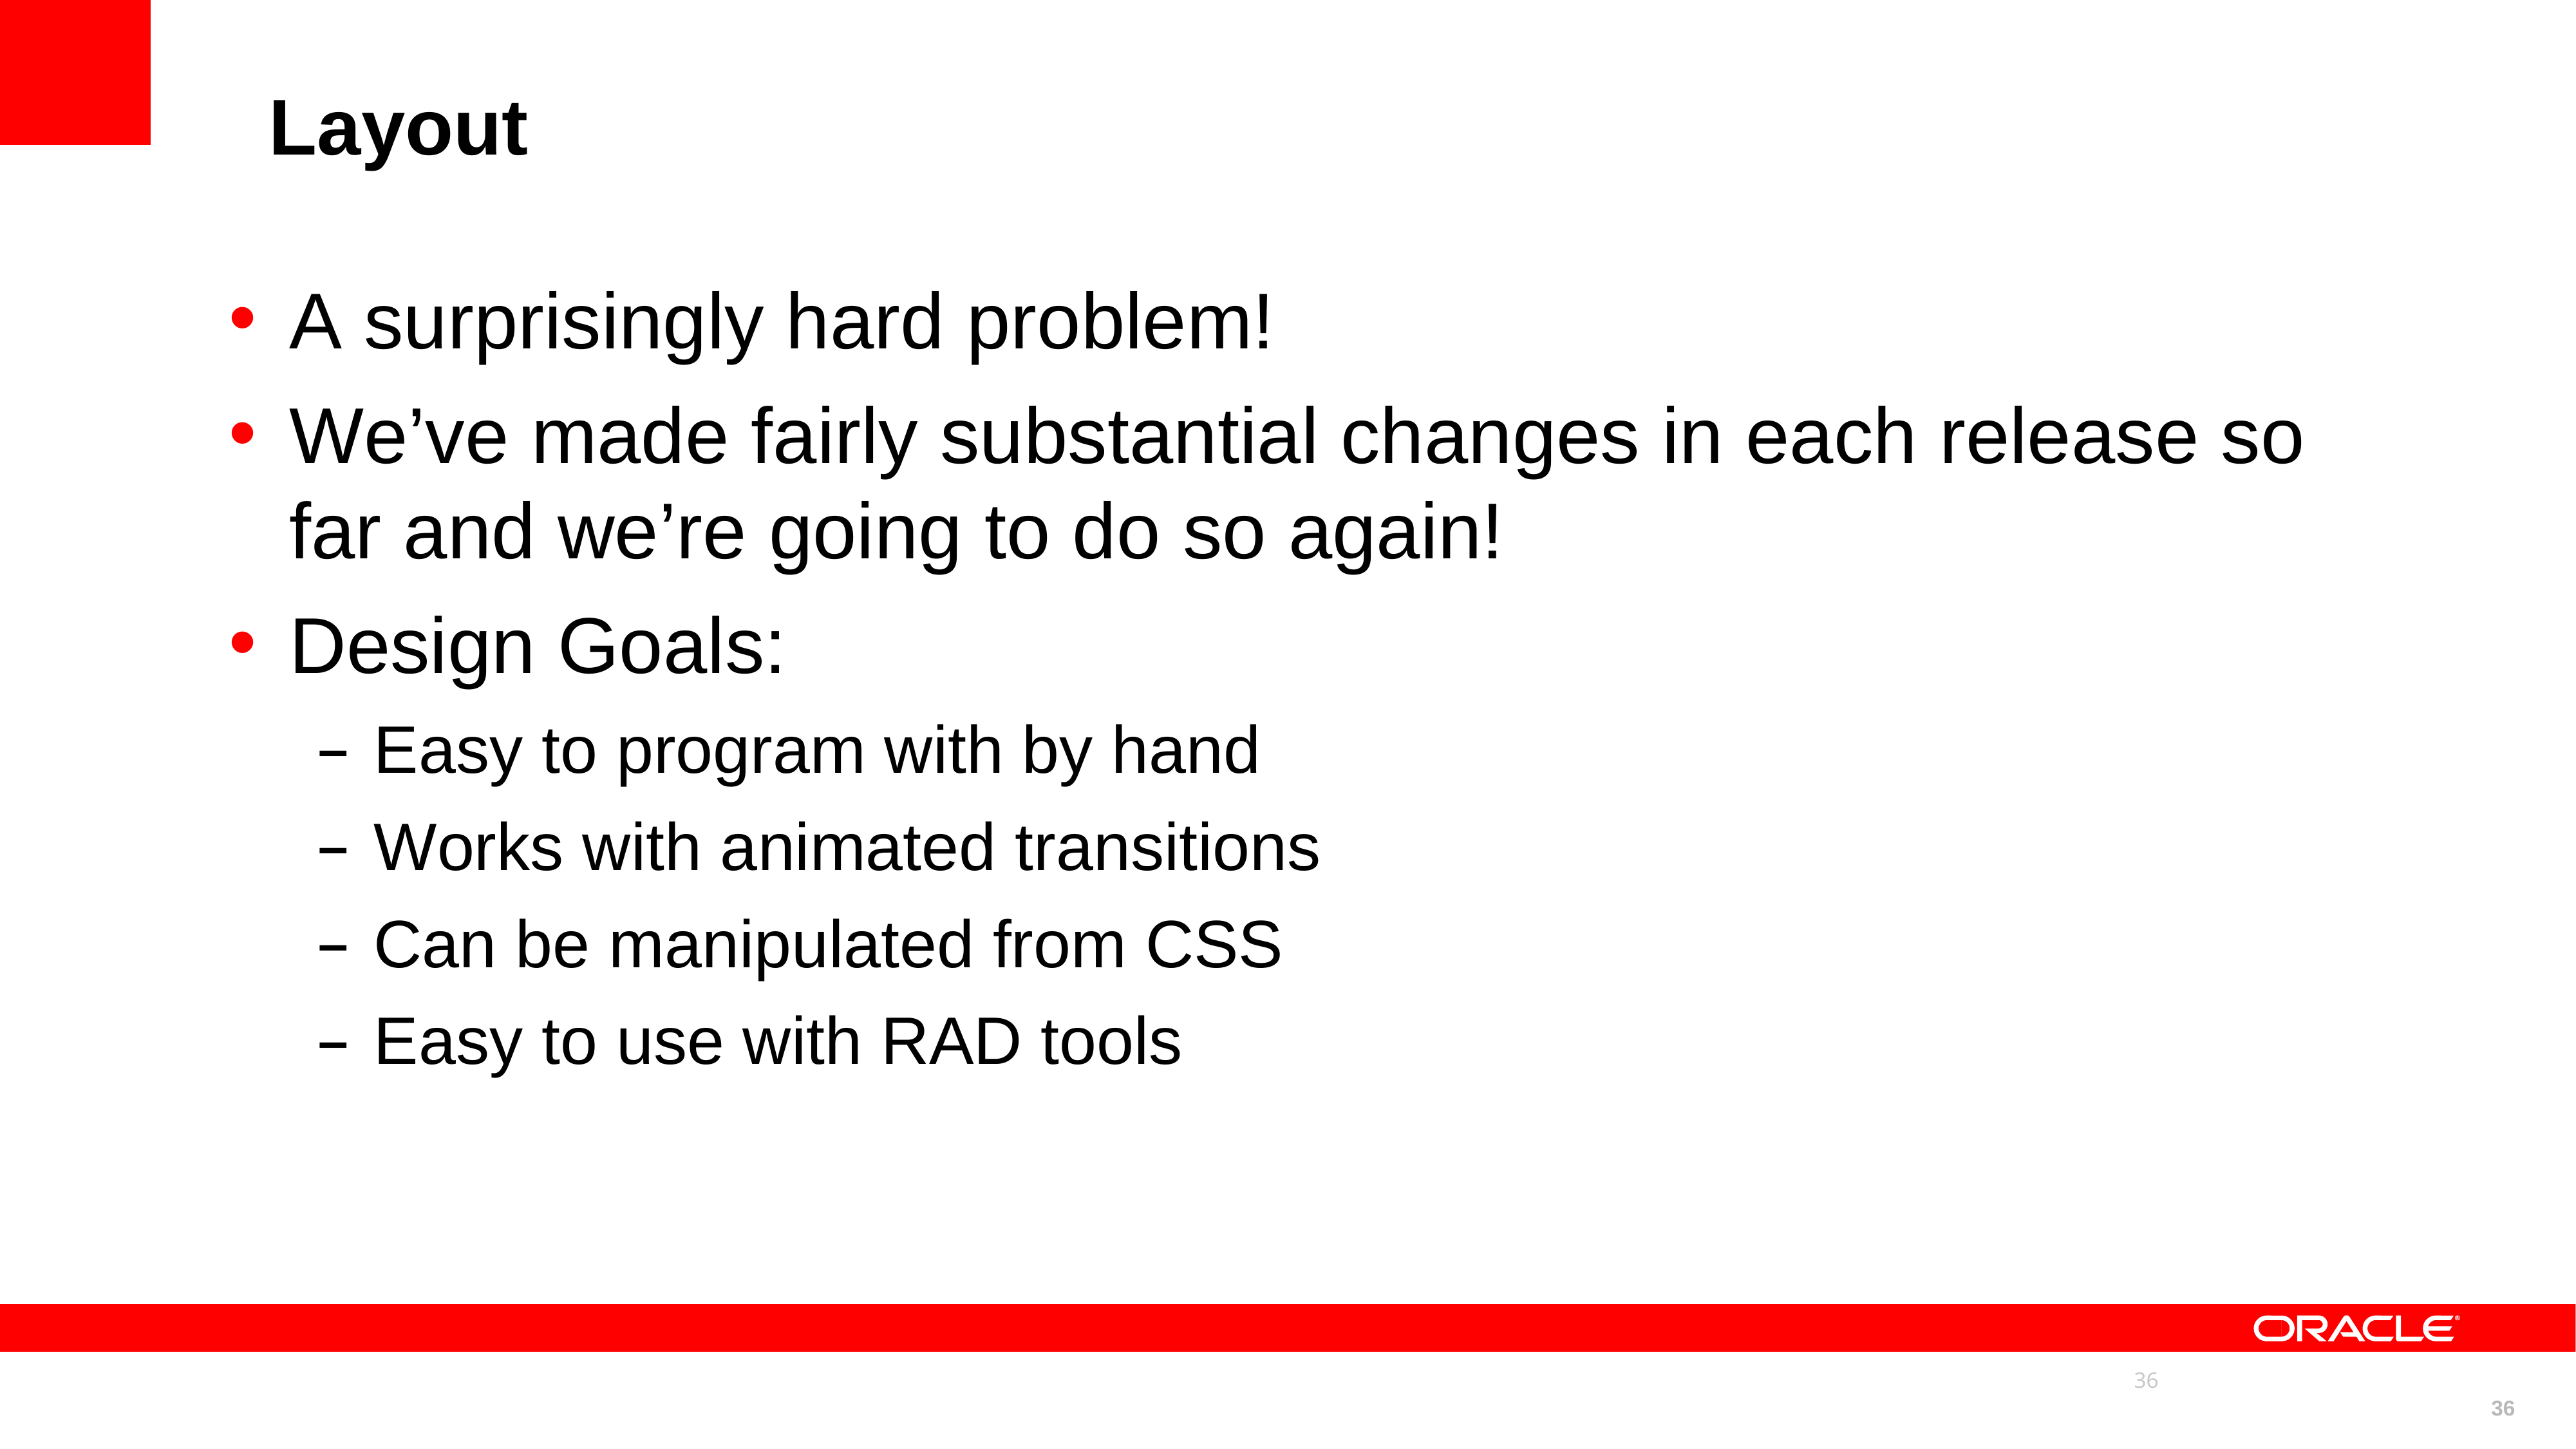

# Layout
A surprisingly hard problem!
We’ve made fairly substantial changes in each release so far and we’re going to do so again!
Design Goals:
Easy to program with by hand
Works with animated transitions
Can be manipulated from CSS
Easy to use with RAD tools